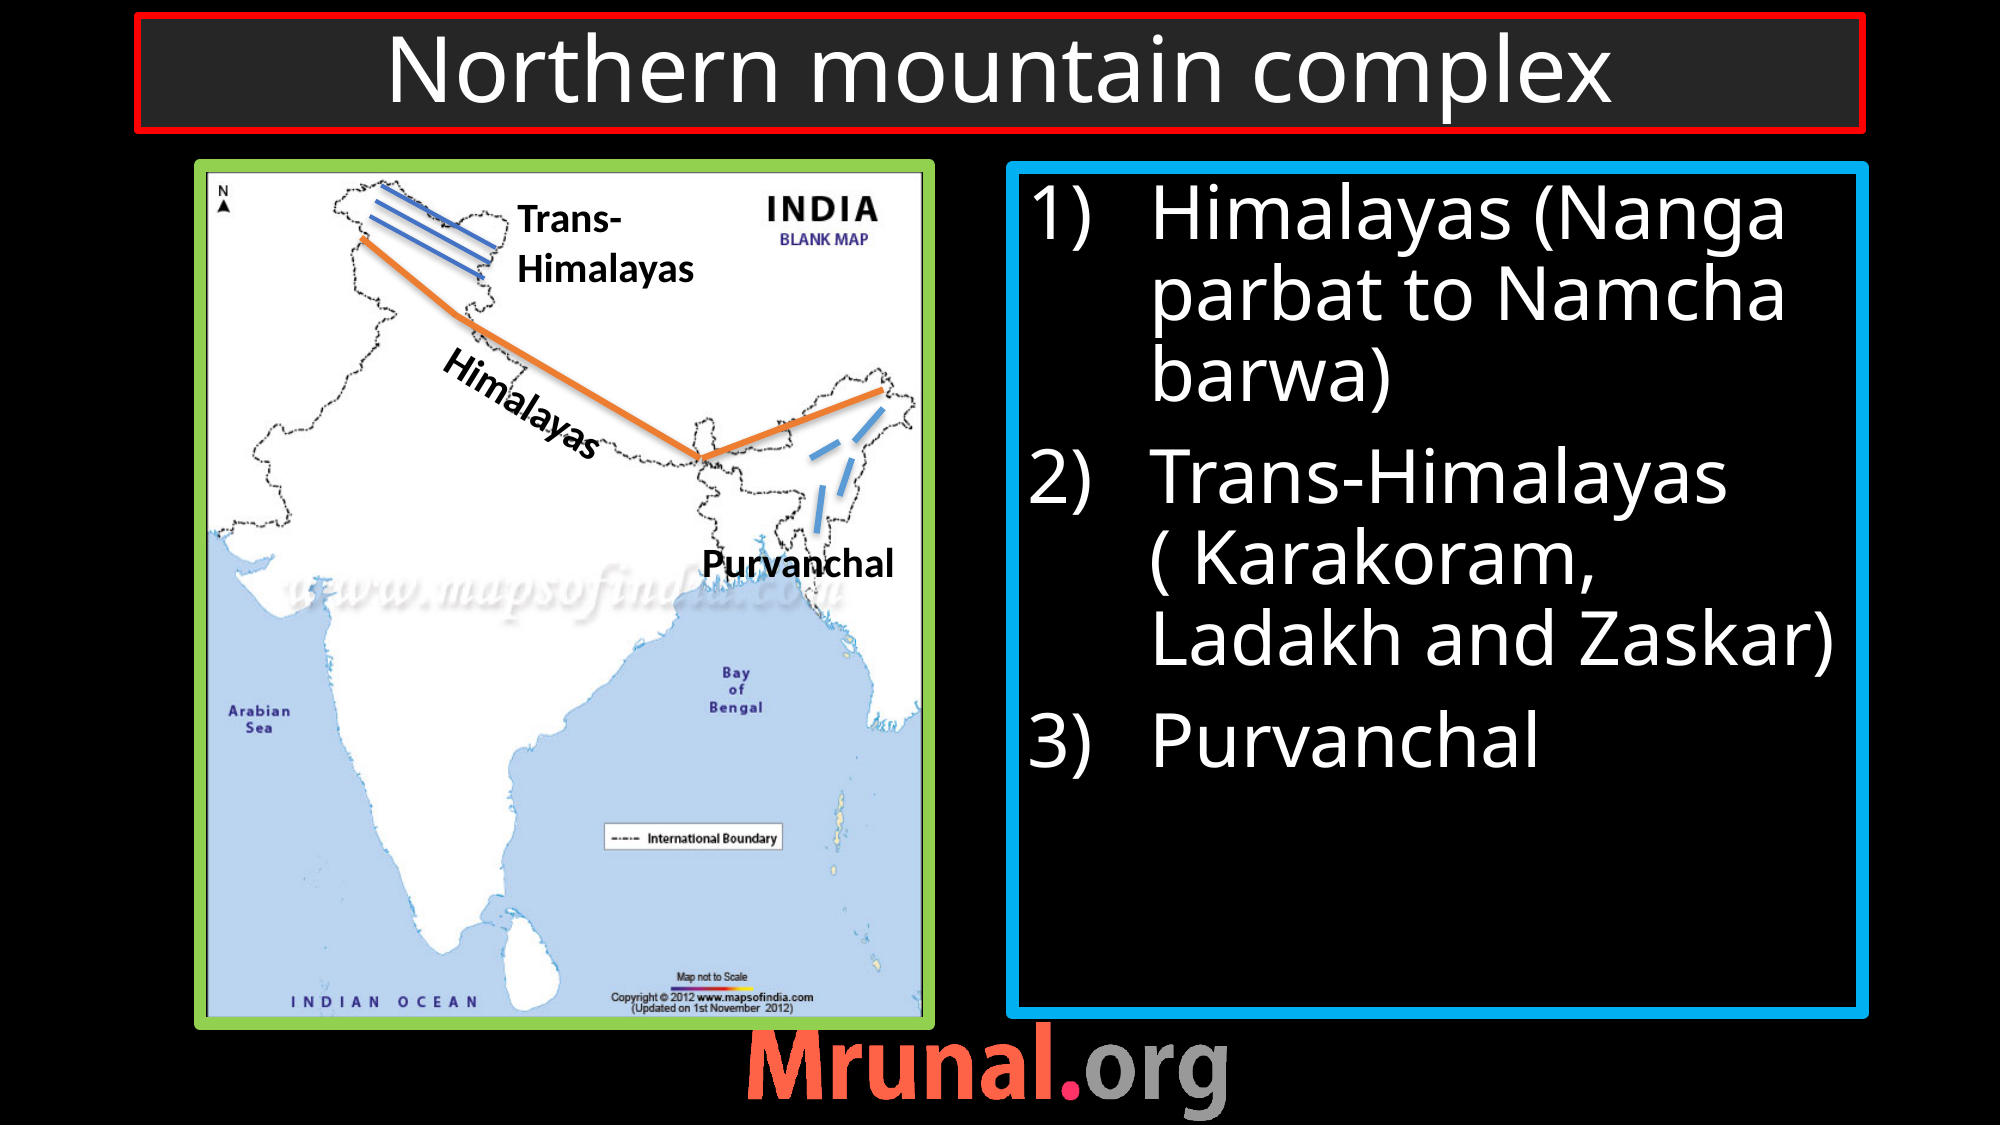

Northern mountain complex
# Himalayas (Nanga parbat to Namcha barwa)
Trans-Himalayas ( Karakoram, Ladakh and Zaskar)
Purvanchal
Trans-Himalayas
Himalayas
Purvanchal